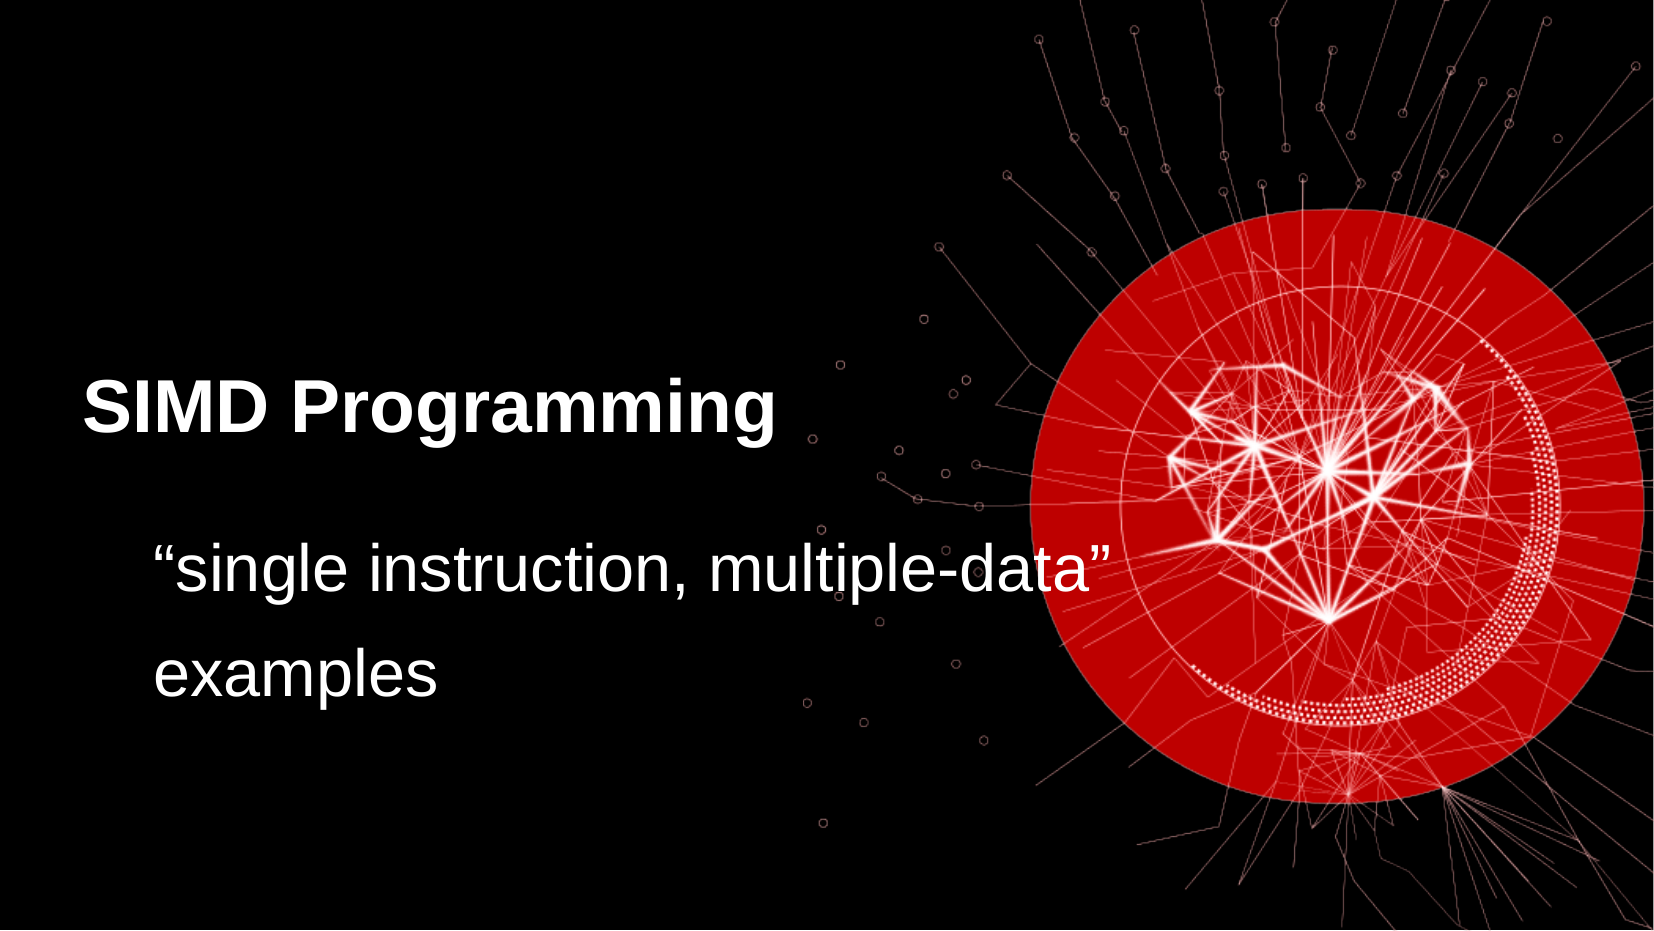

# SIMD Programming
“single instruction, multiple-data”
examples